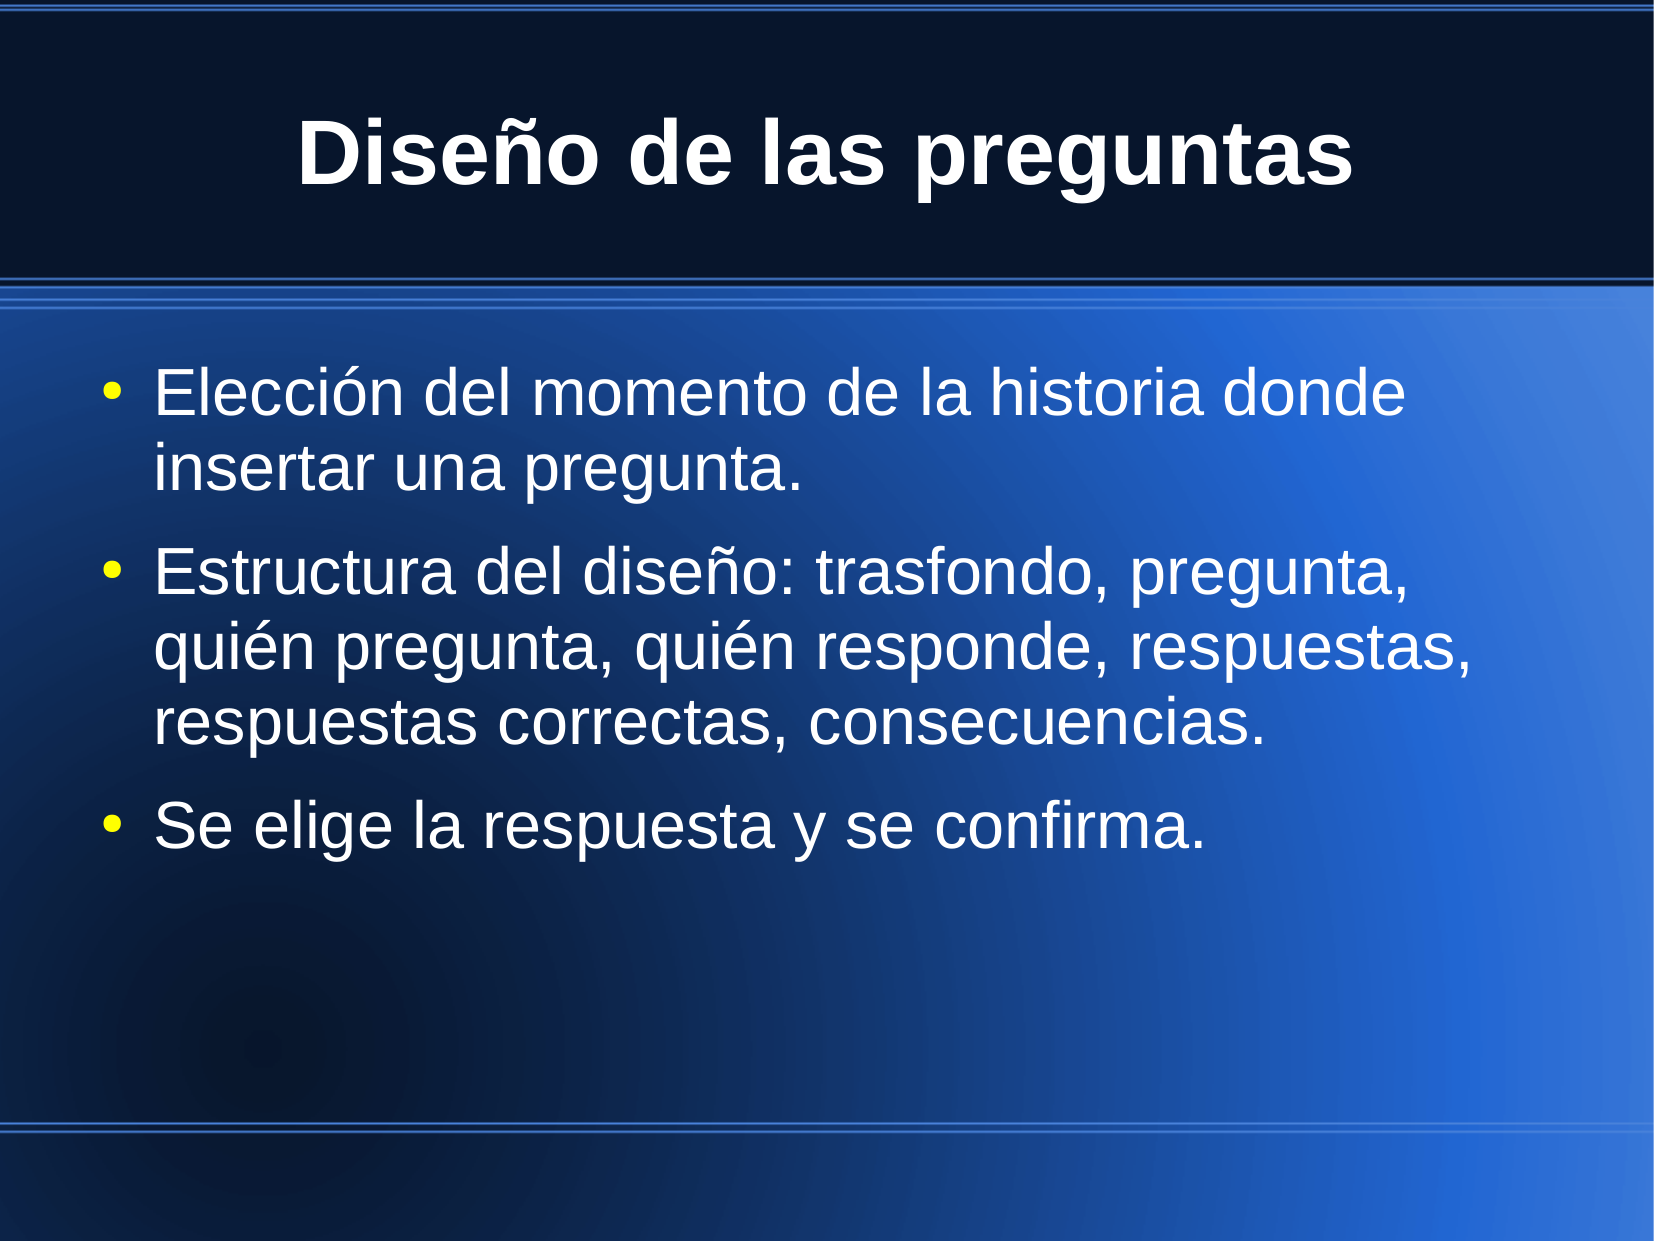

# Diseño de las preguntas
Elección del momento de la historia donde insertar una pregunta.
Estructura del diseño: trasfondo, pregunta, quién pregunta, quién responde, respuestas, respuestas correctas, consecuencias.
Se elige la respuesta y se confirma.